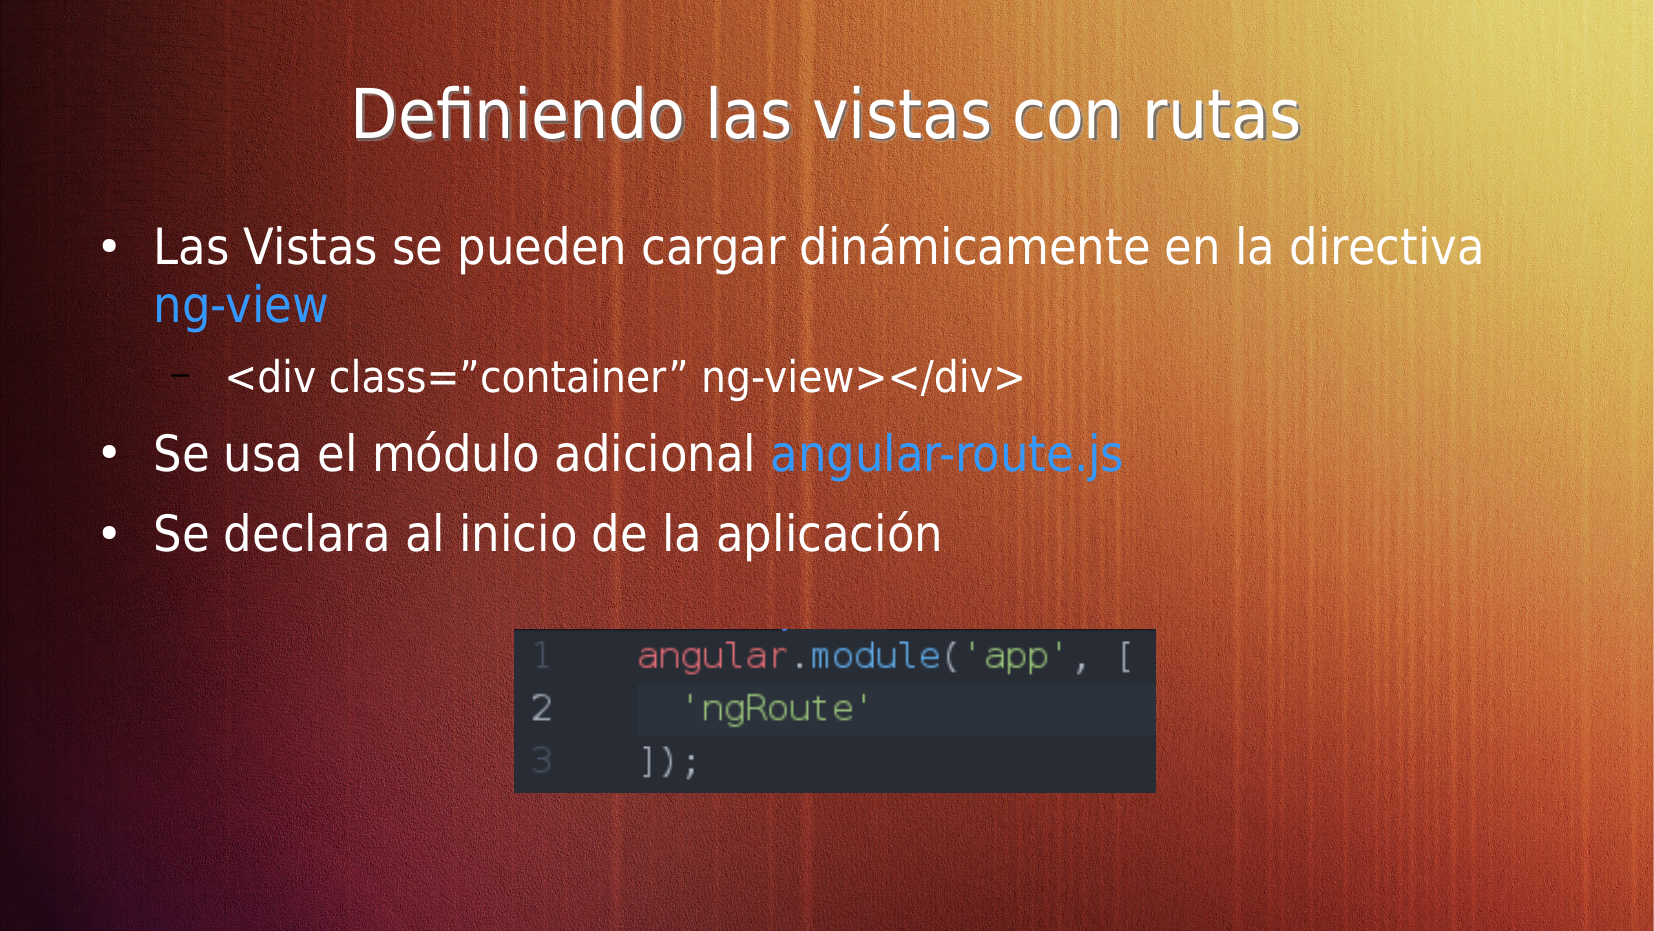

# Definiendo las vistas con rutas
Las Vistas se pueden cargar dinámicamente en la directiva ng-view
<div class=”container” ng-view></div>
Se usa el módulo adicional angular-route.js
Se declara al inicio de la aplicación